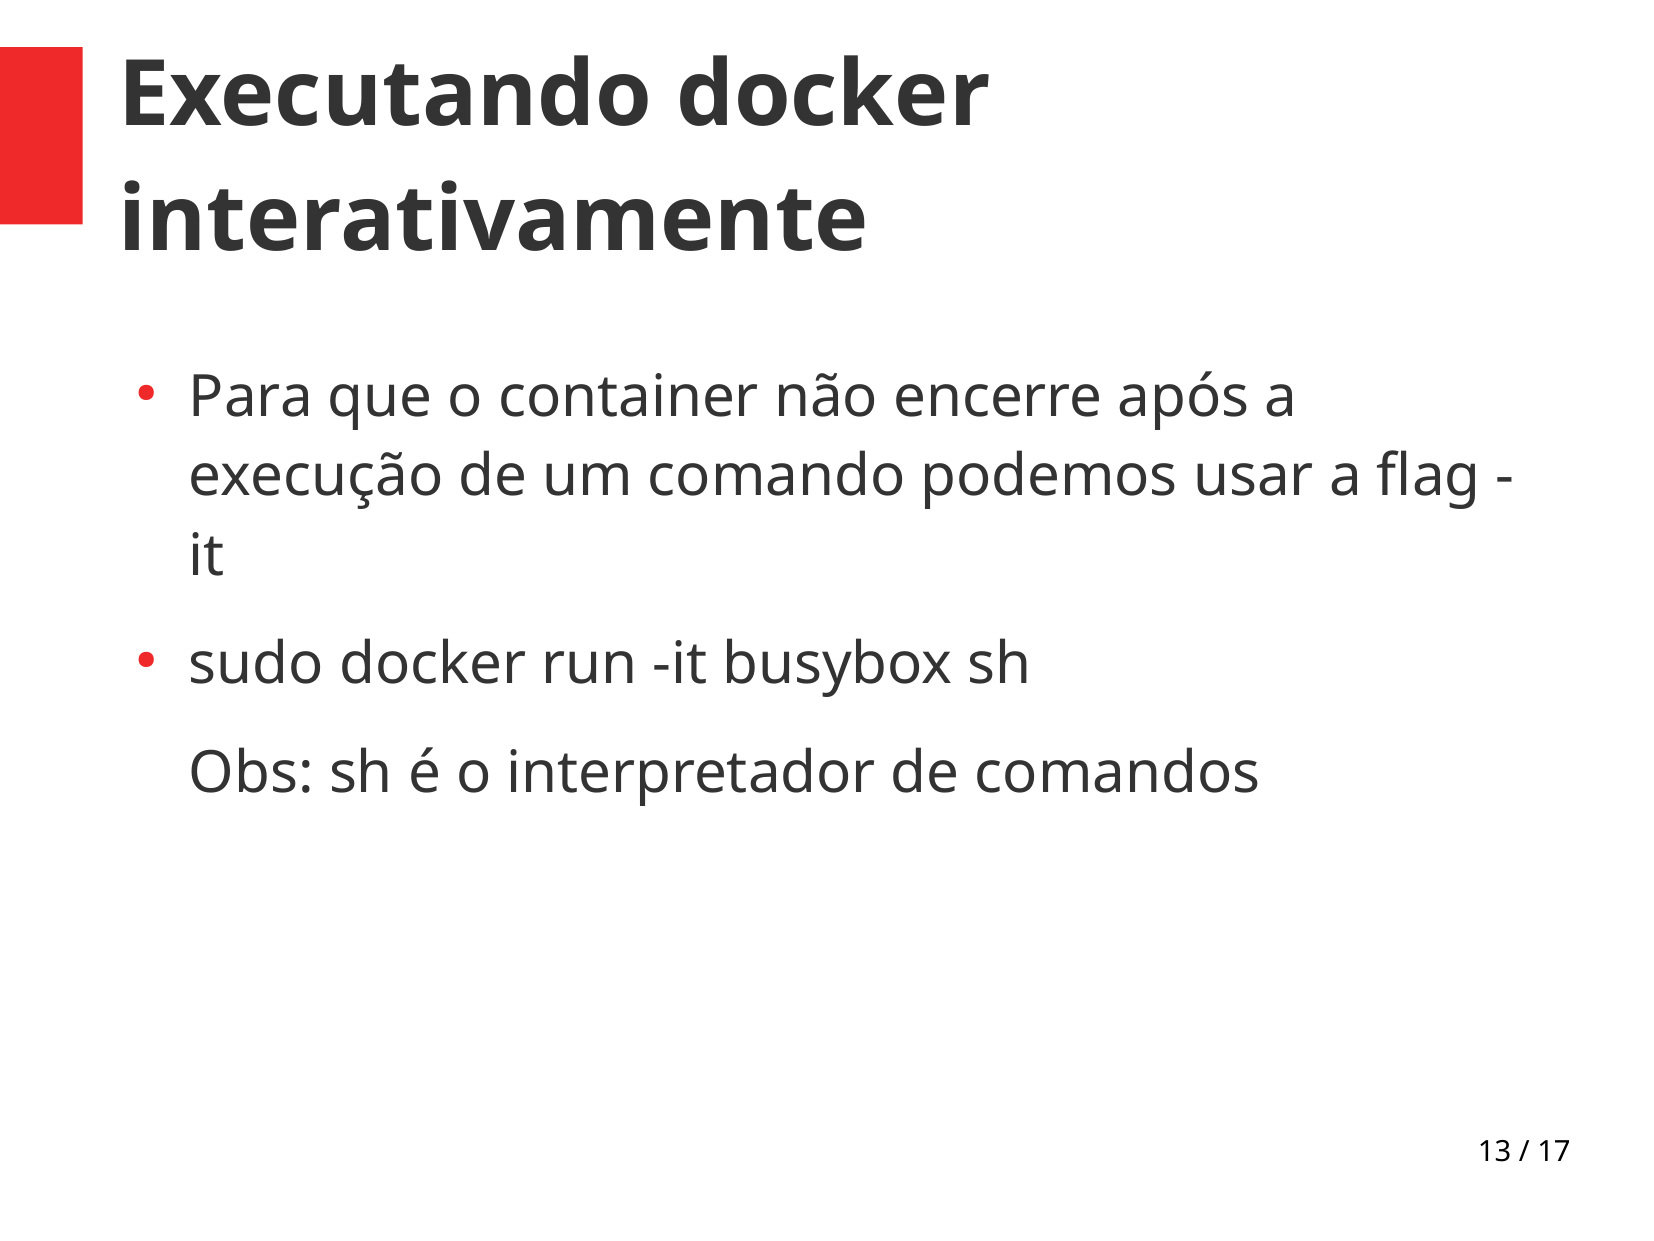

# Executando docker interativamente
Para que o container não encerre após a execução de um comando podemos usar a flag -it
sudo docker run -it busybox sh
Obs: sh é o interpretador de comandos
13